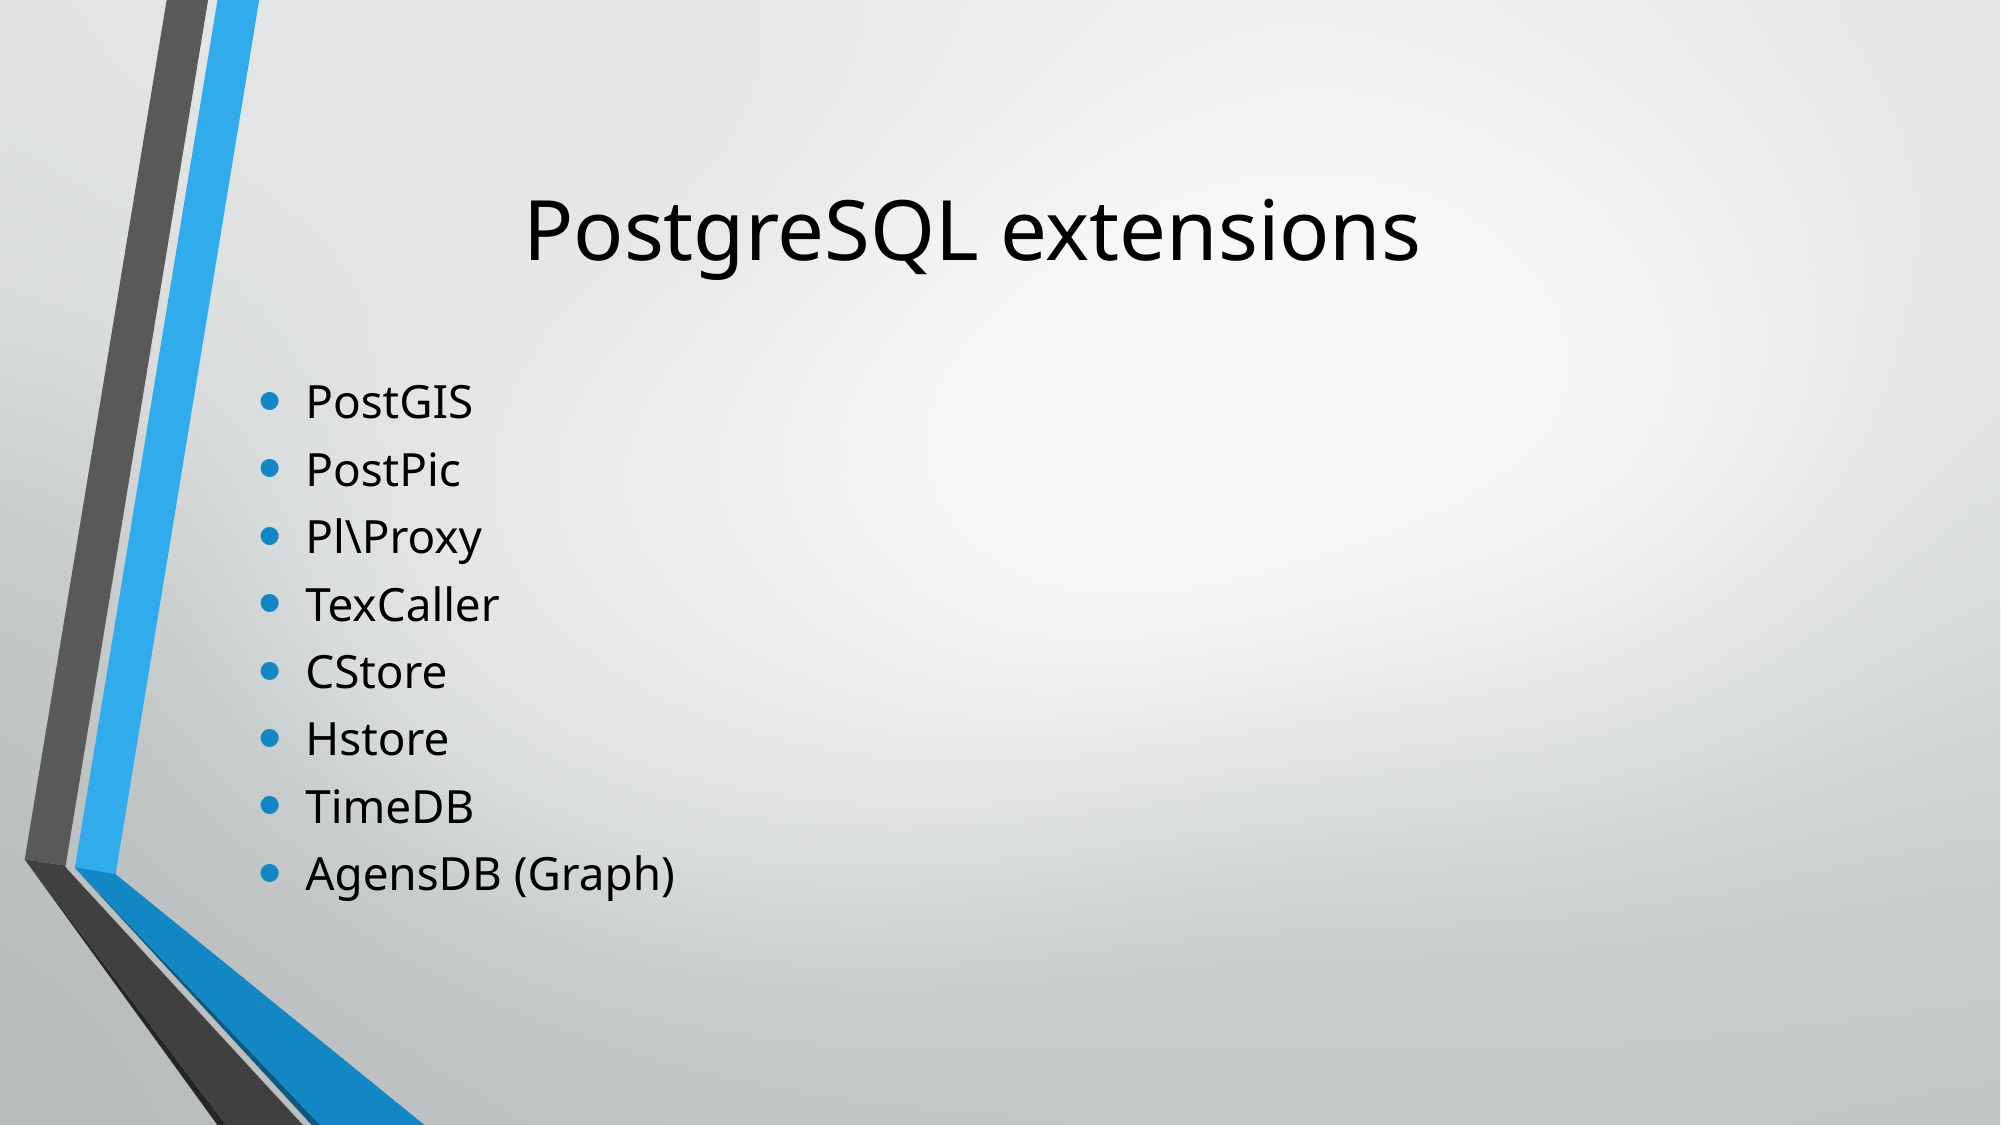

# PostgreSQL extensions
PostGIS
PostPic
Pl\Proxy
TexCaller
CStore
Hstore
TimeDB
AgensDB (Graph)